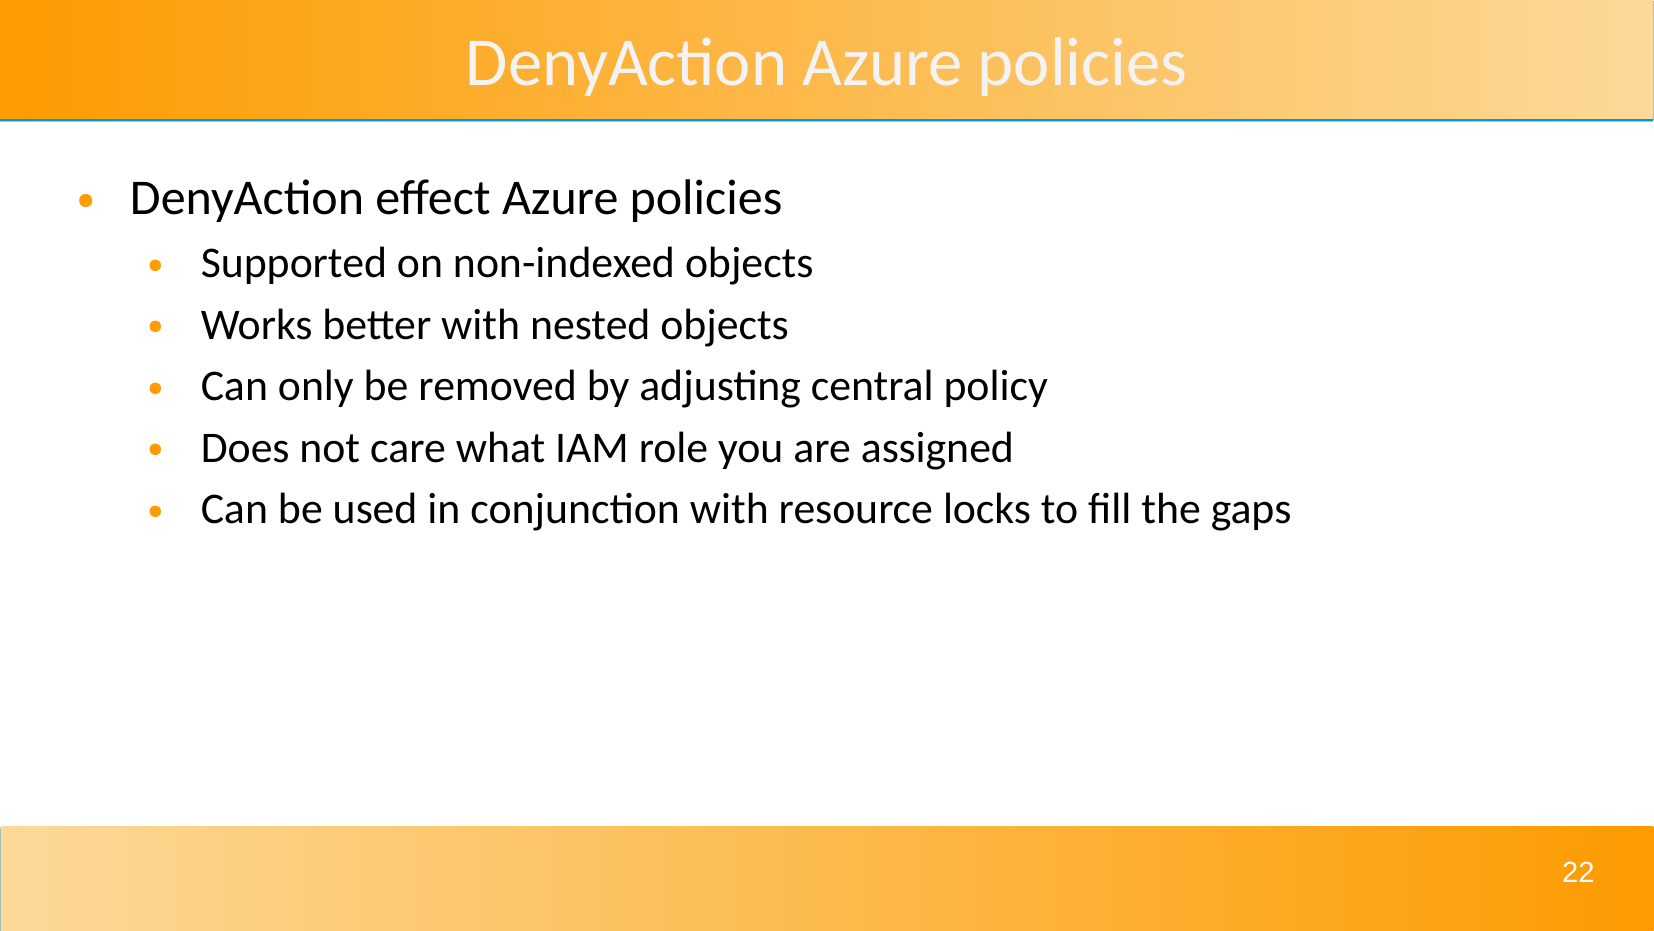

# DenyAction Azure policies
DenyAction effect Azure policies
Supported on non-indexed objects
Works better with nested objects
Can only be removed by adjusting central policy
Does not care what IAM role you are assigned
Can be used in conjunction with resource locks to fill the gaps
22